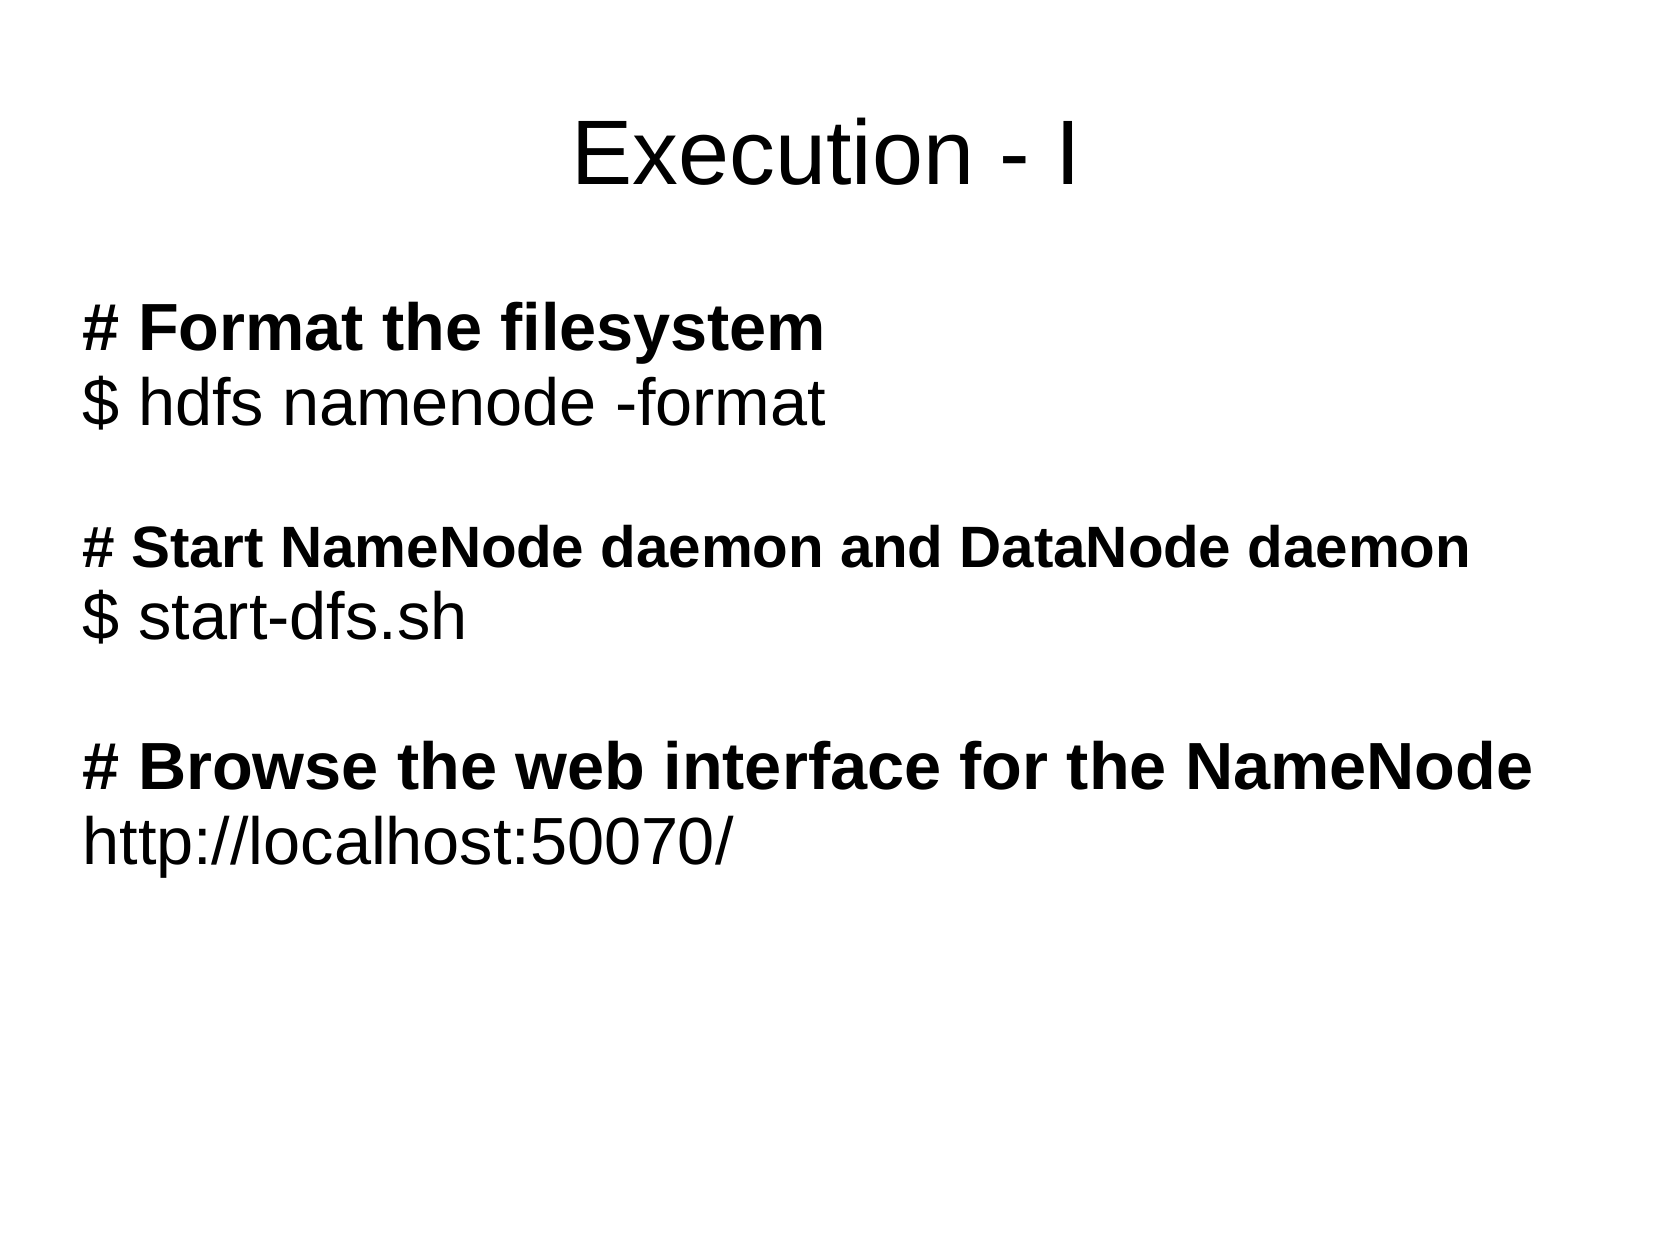

# Execution - I
# Format the filesystem
$ hdfs namenode -format
# Start NameNode daemon and DataNode daemon
$ start-dfs.sh
# Browse the web interface for the NameNode
http://localhost:50070/